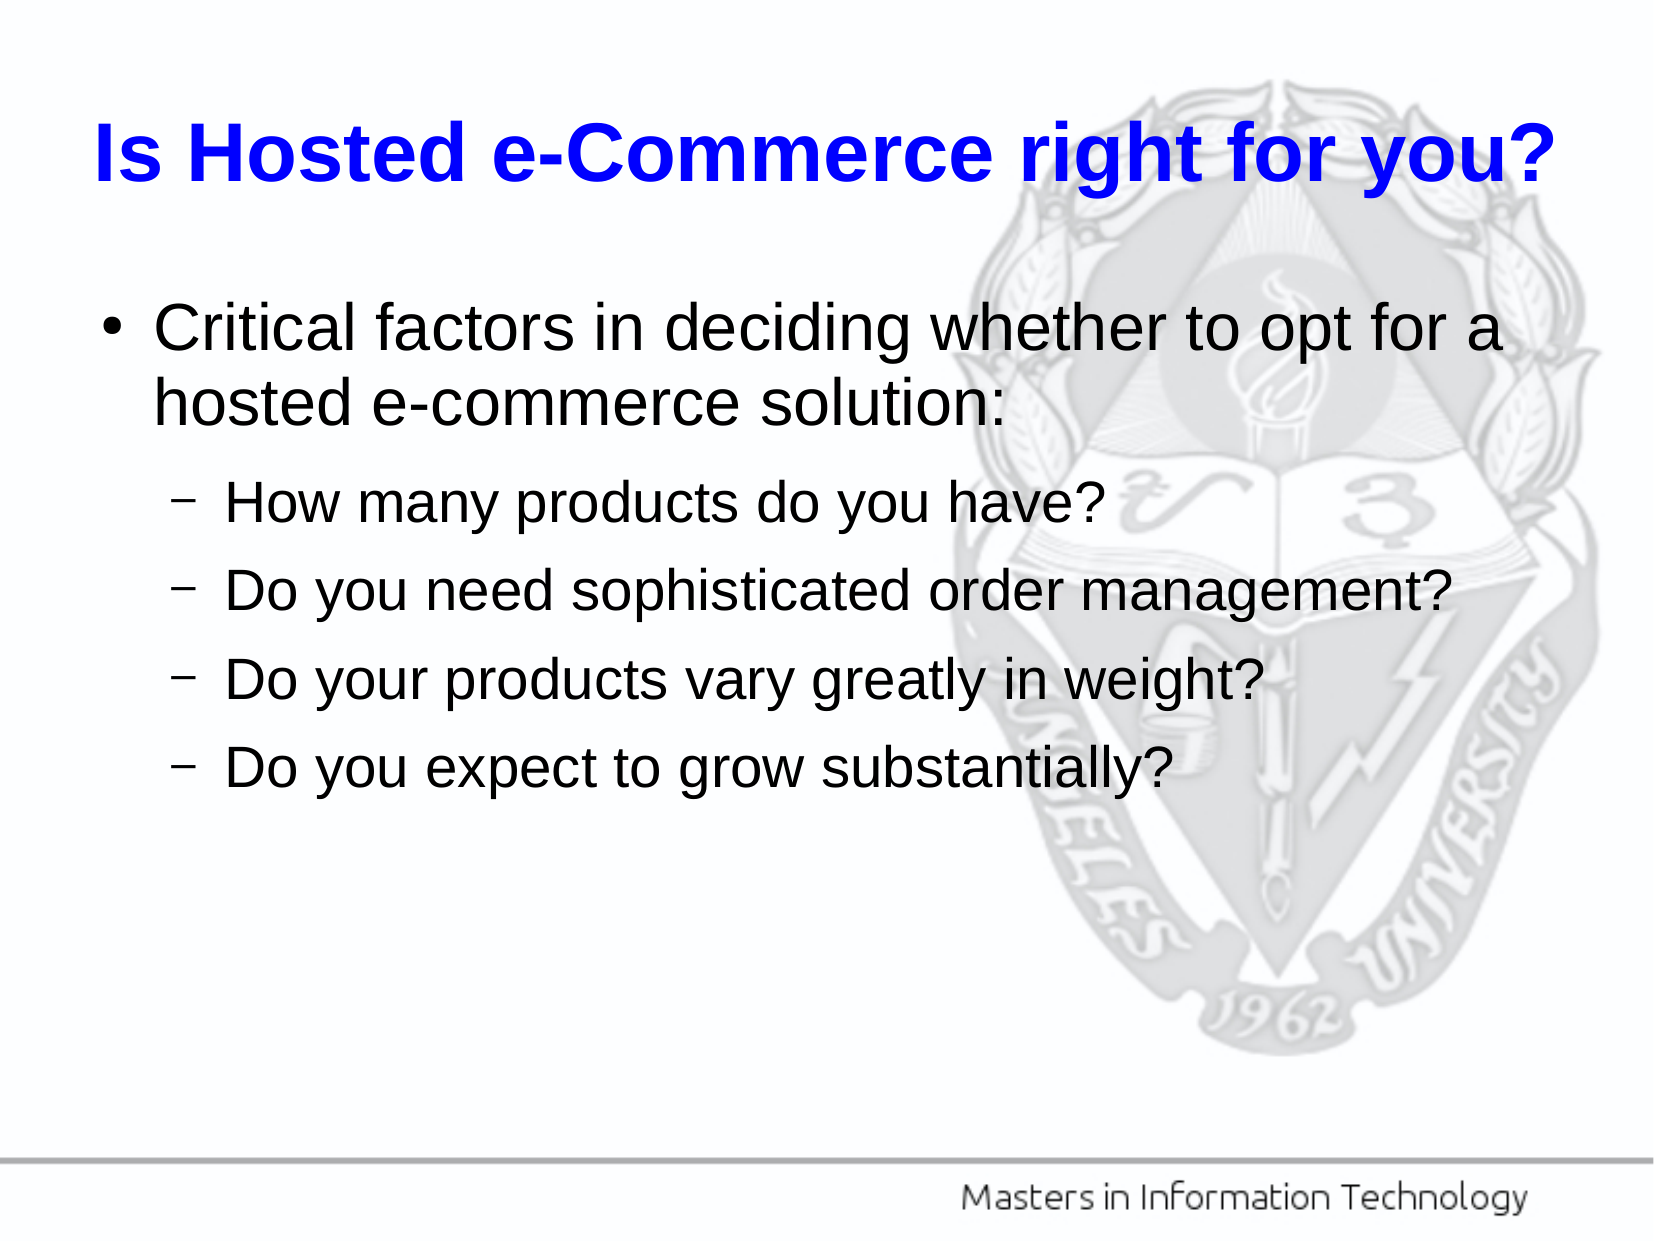

# Is Hosted e-Commerce right for you?
Critical factors in deciding whether to opt for a hosted e-commerce solution:
How many products do you have?
Do you need sophisticated order management?
Do your products vary greatly in weight?
Do you expect to grow substantially?